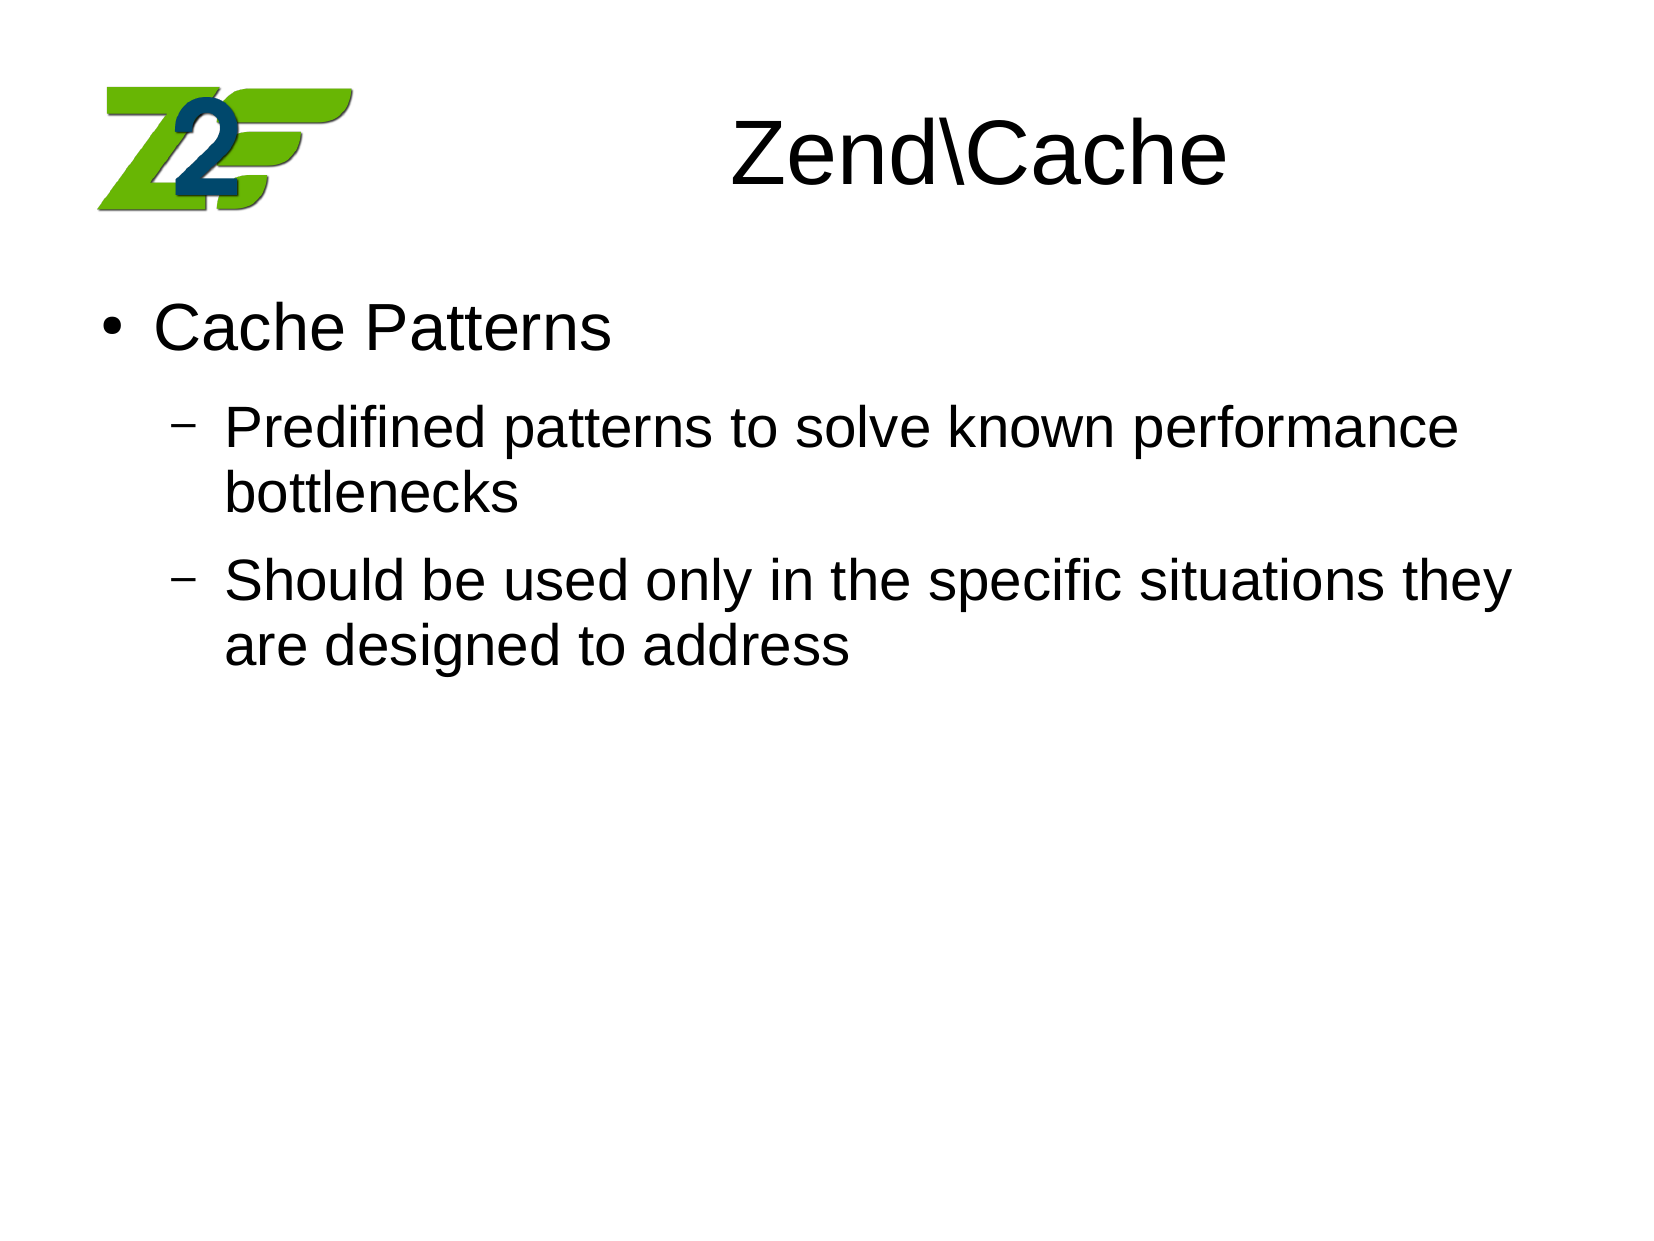

Zend\Cache
# Cache Patterns
Predifined patterns to solve known performance bottlenecks
Should be used only in the specific situations they are designed to address